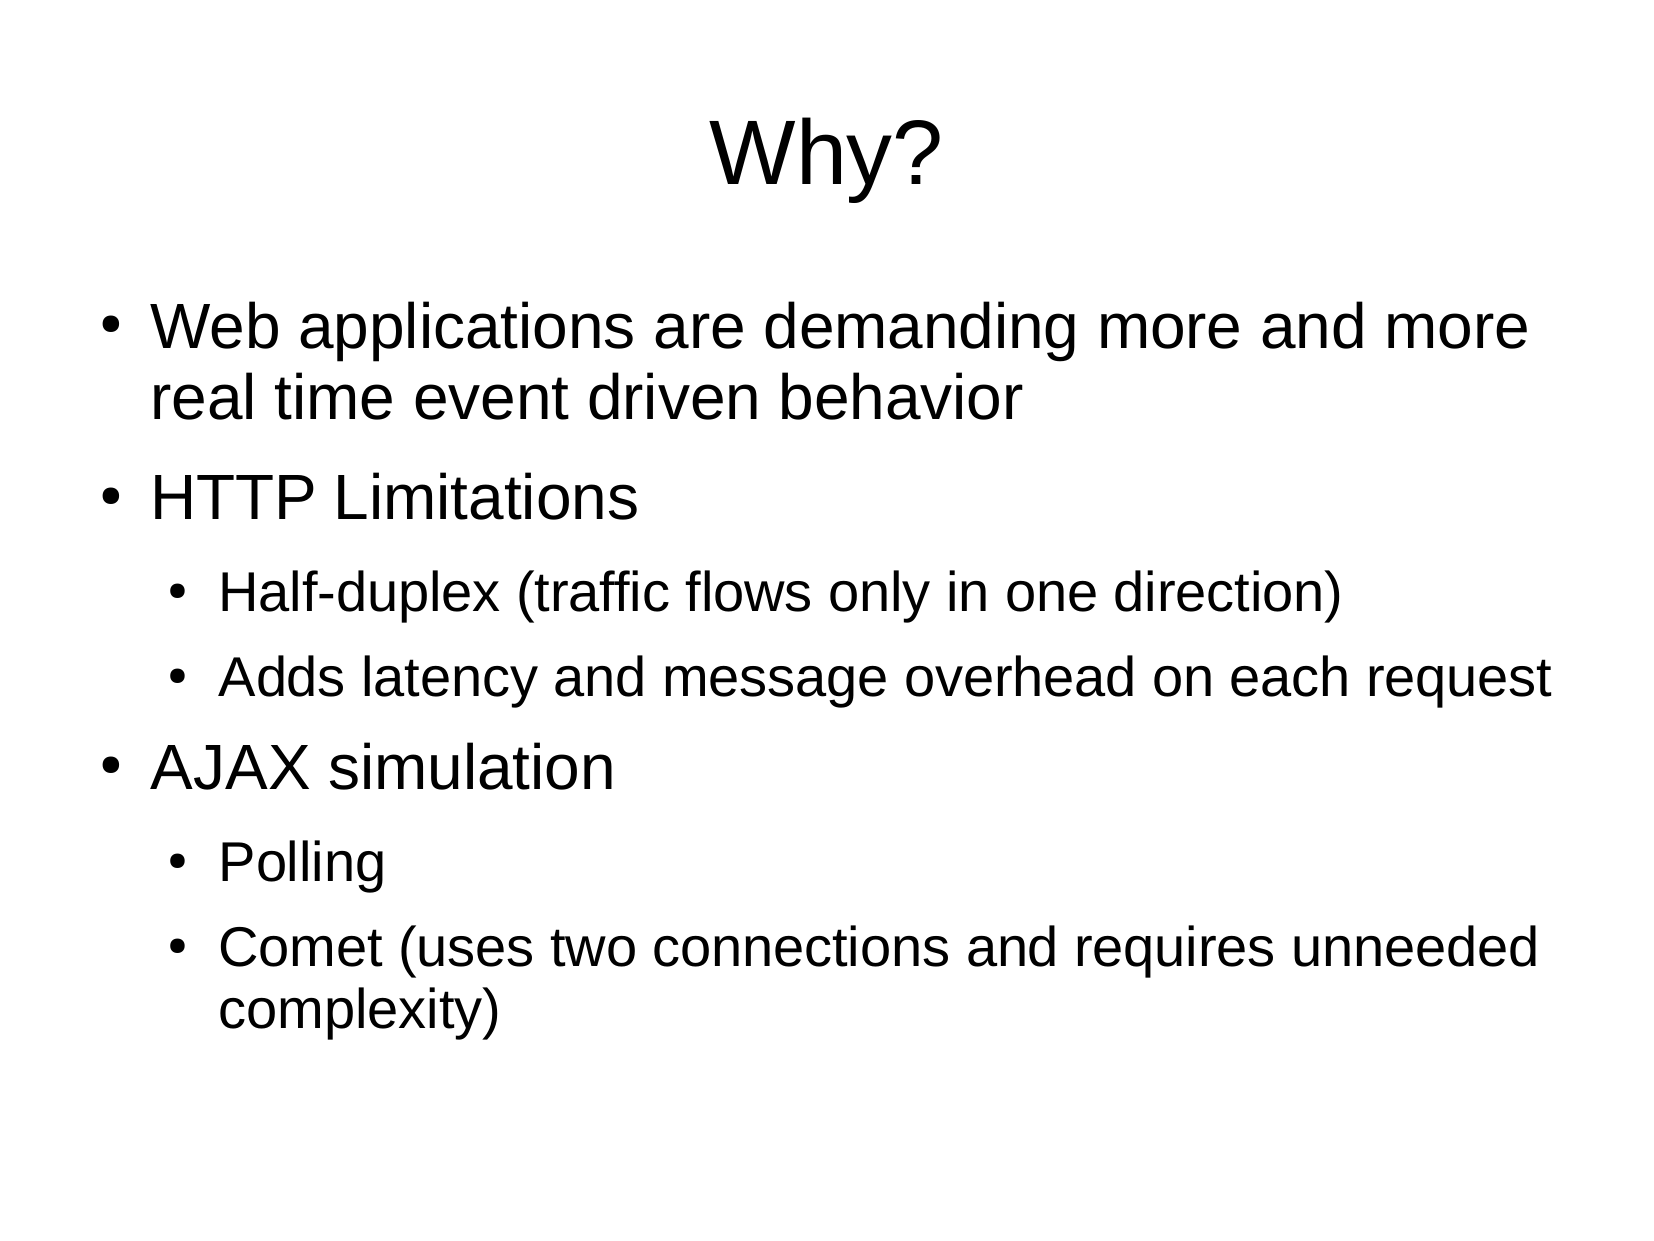

# Why?
Web applications are demanding more and more real time event driven behavior
HTTP Limitations
Half-duplex (traffic flows only in one direction)
Adds latency and message overhead on each request
AJAX simulation
Polling
Comet (uses two connections and requires unneeded complexity)